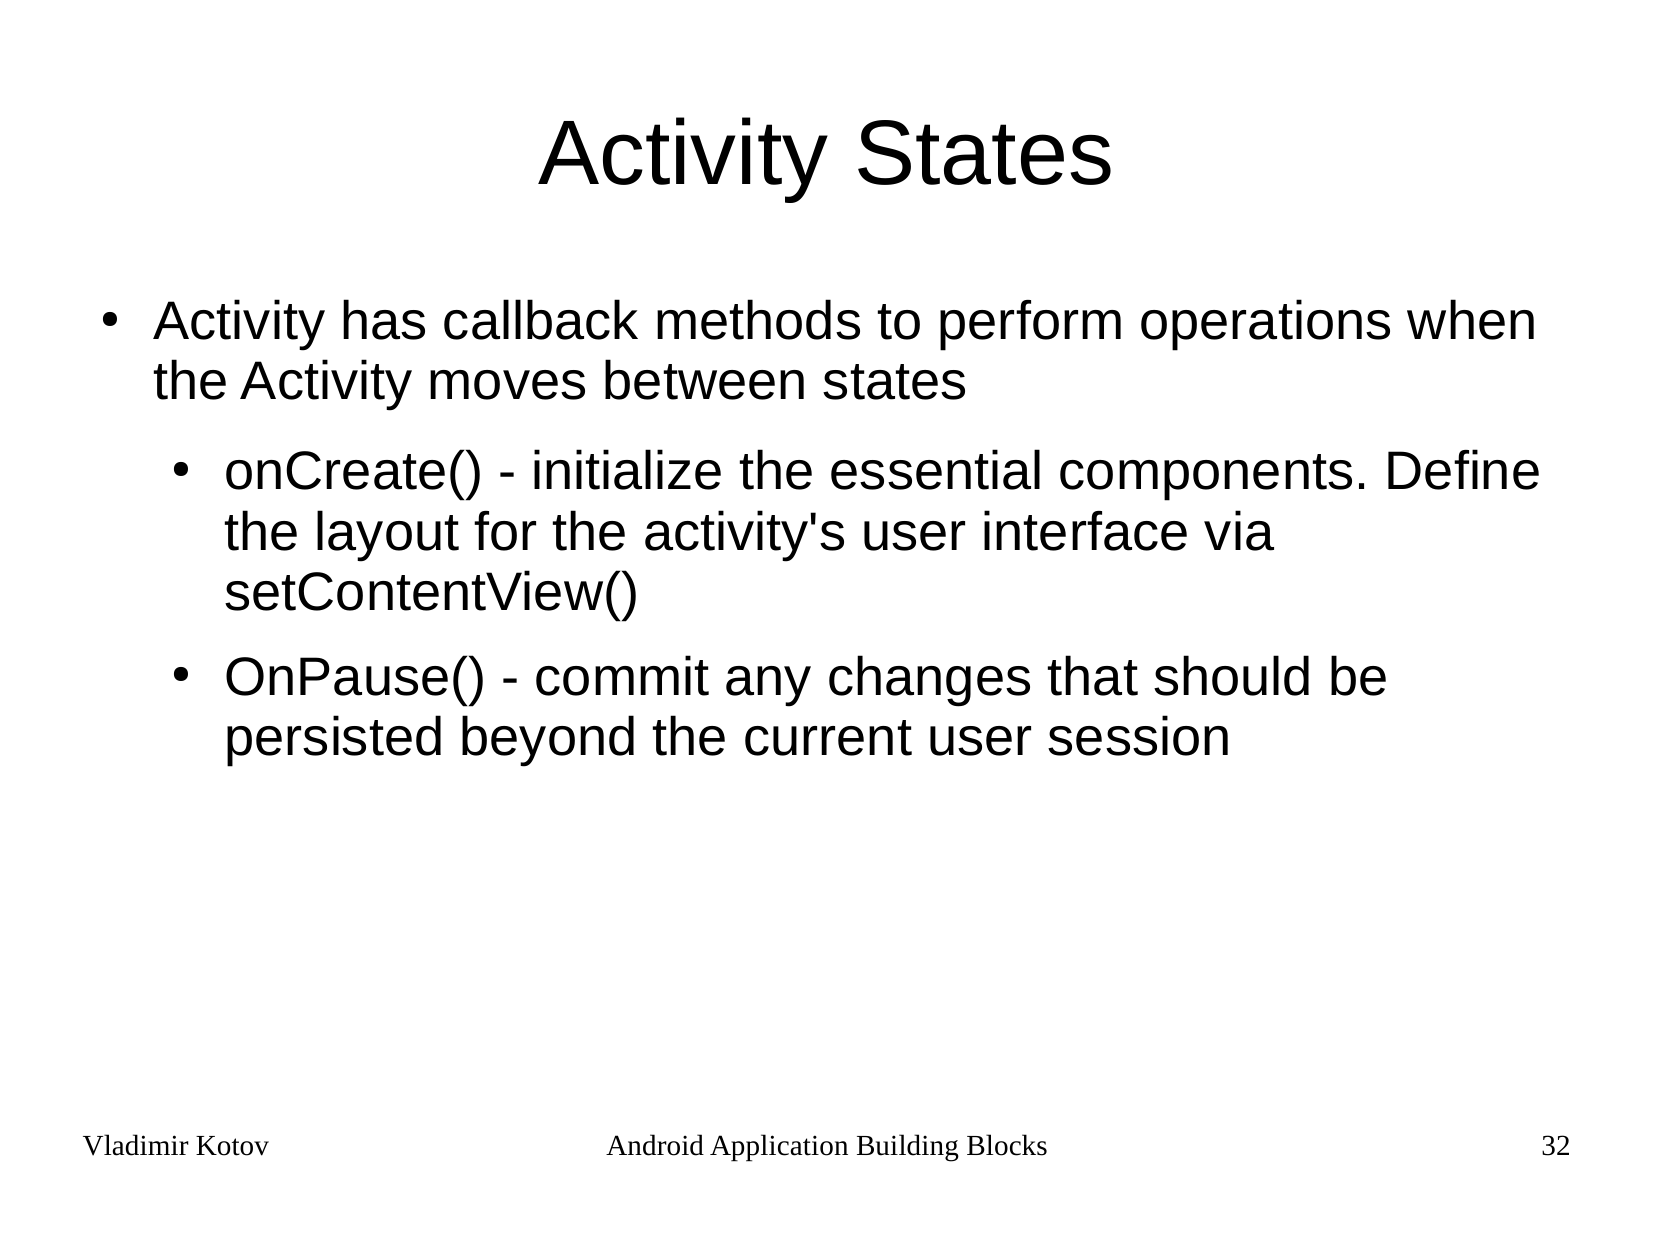

# Activity States
Activity has callback methods to perform operations when the Activity moves between states
onCreate() - initialize the essential components. Define the layout for the activity's user interface via setContentView()
OnPause() - commit any changes that should be persisted beyond the current user session
Vladimir Kotov
Android Application Building Blocks
32